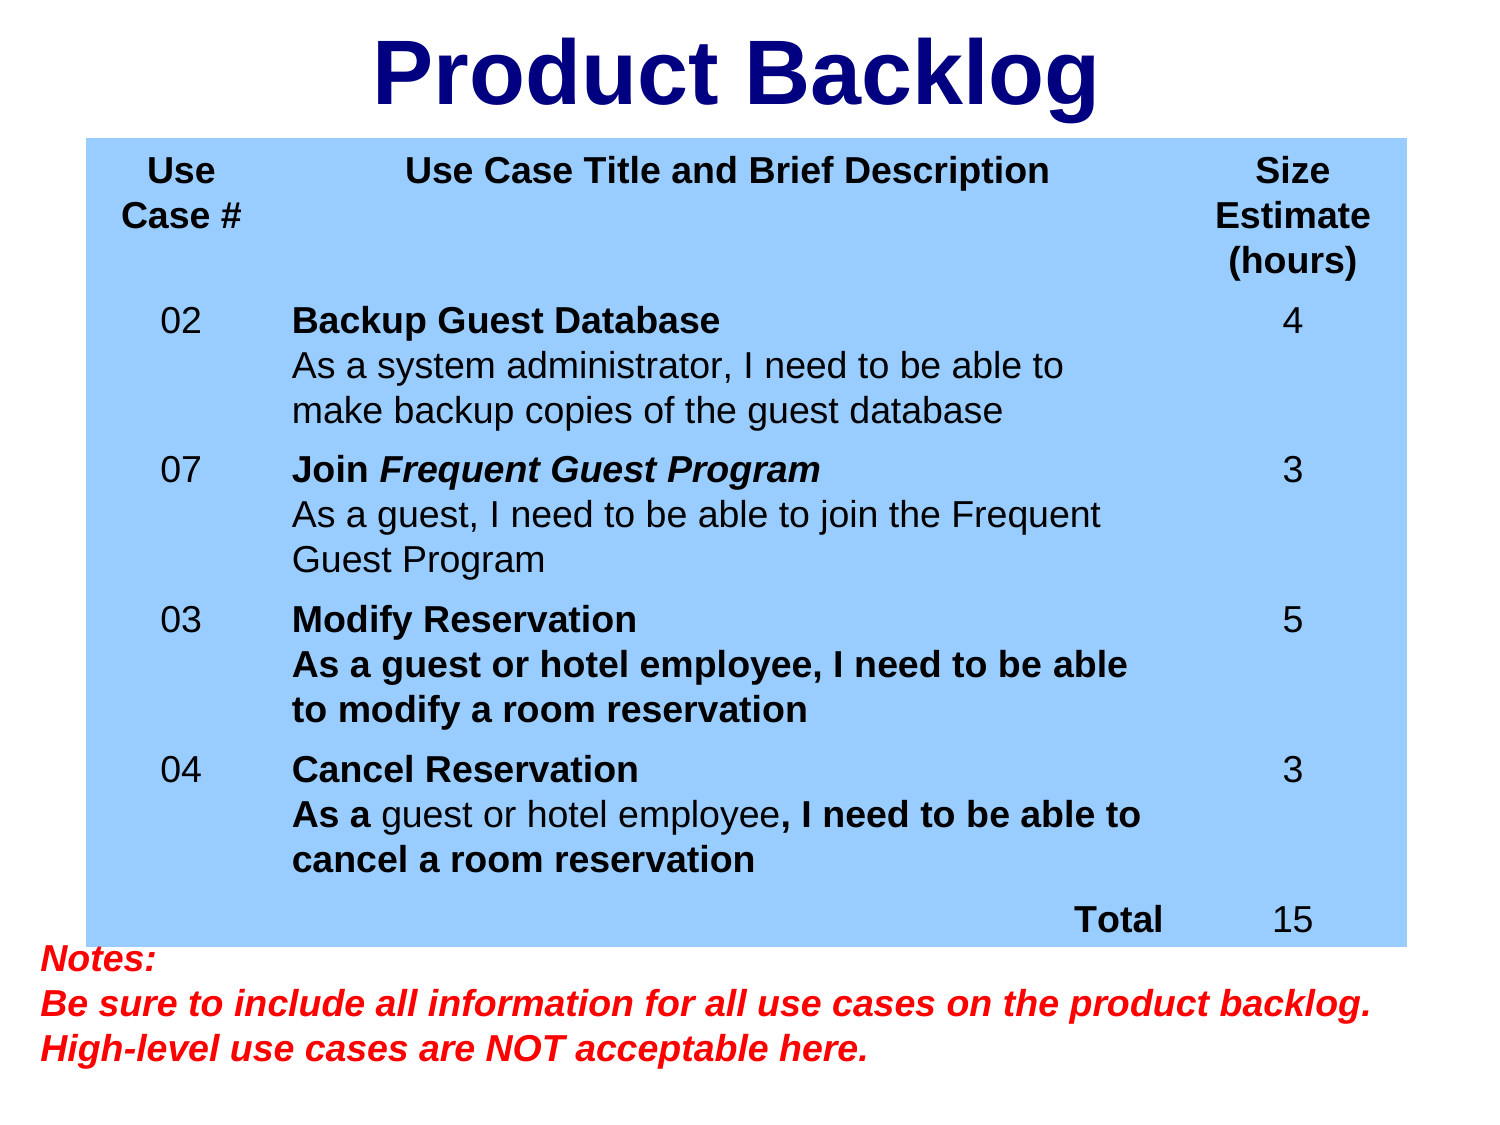

# Product Backlog
| Use Case # | Use Case Title and Brief Description | Size Estimate (hours) |
| --- | --- | --- |
| 02 | Backup Guest Database As a system administrator, I need to be able to make backup copies of the guest database | 4 |
| 07 | Join Frequent Guest Program As a guest, I need to be able to join the Frequent Guest Program | 3 |
| 03 | Modify Reservation As a guest or hotel employee, I need to be able to modify a room reservation | 5 |
| 04 | Cancel Reservation As a guest or hotel employee, I need to be able to cancel a room reservation | 3 |
| | Total | 15 |
Notes:
Be sure to include all information for all use cases on the product backlog.
High-level use cases are NOT acceptable here.